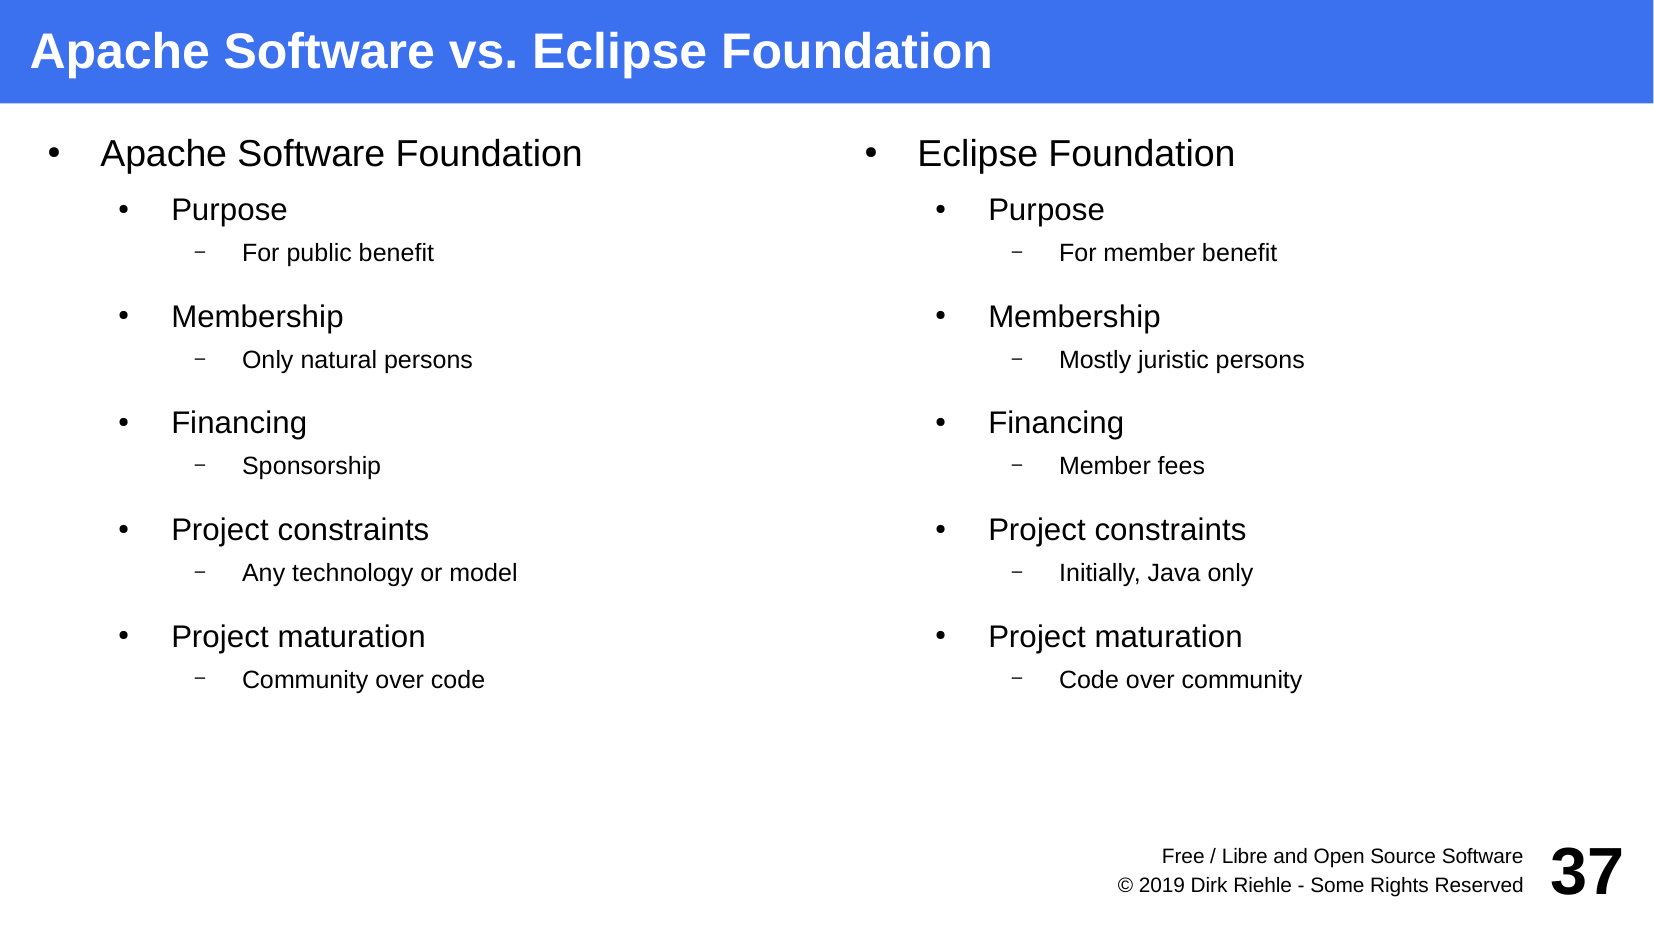

# Apache Software vs. Eclipse Foundation
Apache Software Foundation
Purpose
For public benefit
Membership
Only natural persons
Financing
Sponsorship
Project constraints
Any technology or model
Project maturation
Community over code
Eclipse Foundation
Purpose
For member benefit
Membership
Mostly juristic persons
Financing
Member fees
Project constraints
Initially, Java only
Project maturation
Code over community
Free / Libre and Open Source Software
37
© 2019 Dirk Riehle - Some Rights Reserved